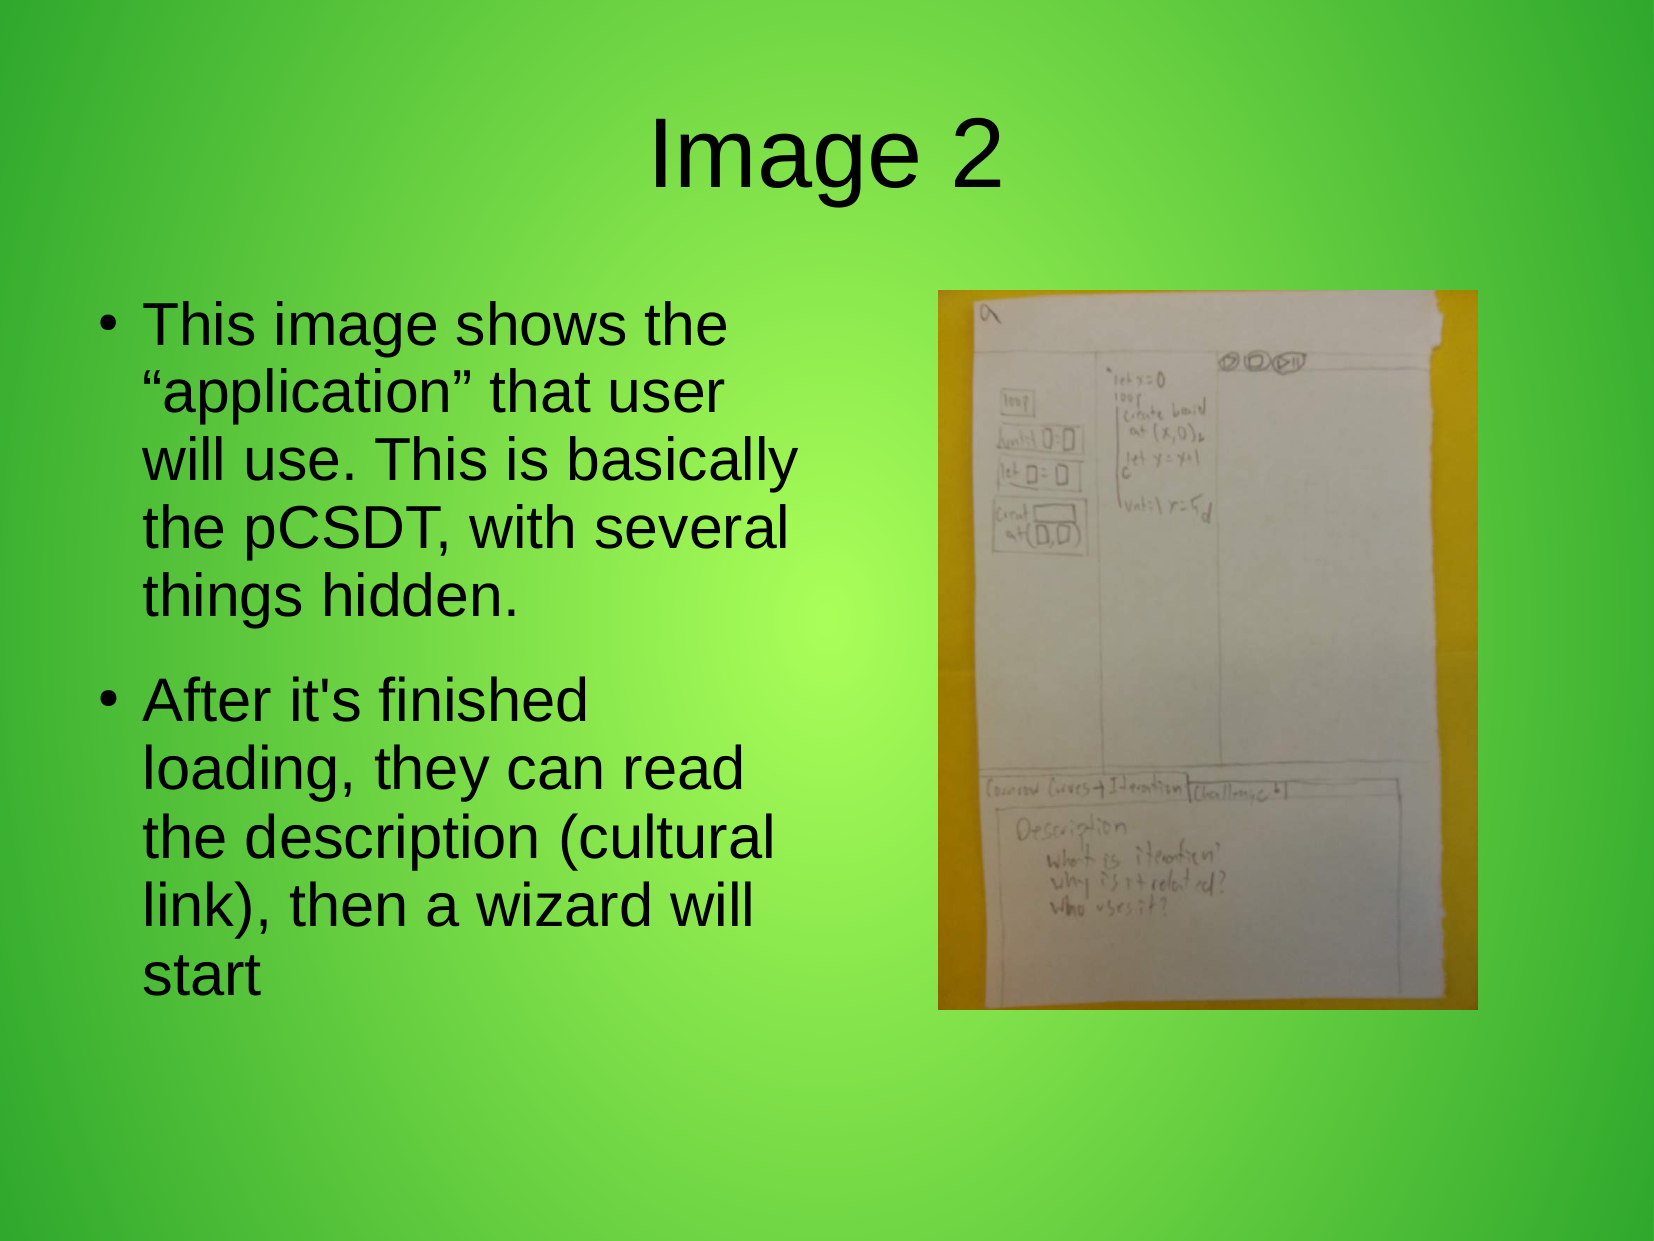

# Image 2
This image shows the “application” that user will use. This is basically the pCSDT, with several things hidden.
After it's finished loading, they can read the description (cultural link), then a wizard will start